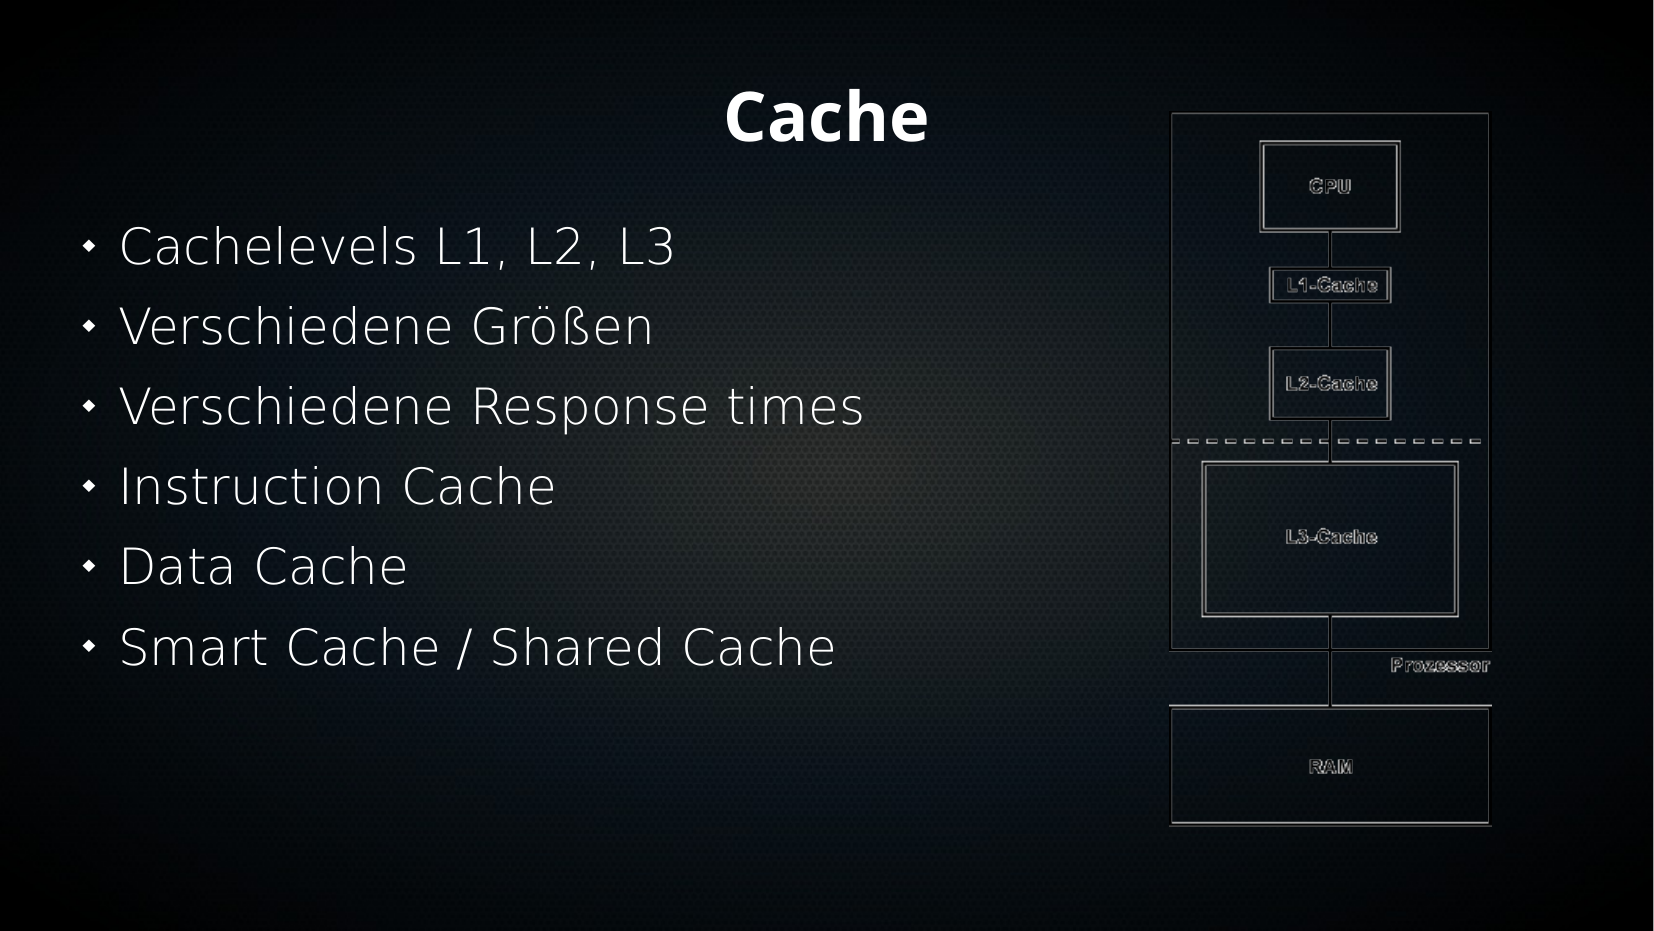

# Cache
Cachelevels L1, L2, L3
Verschiedene Größen
Verschiedene Response times
Instruction Cache
Data Cache
Smart Cache / Shared Cache